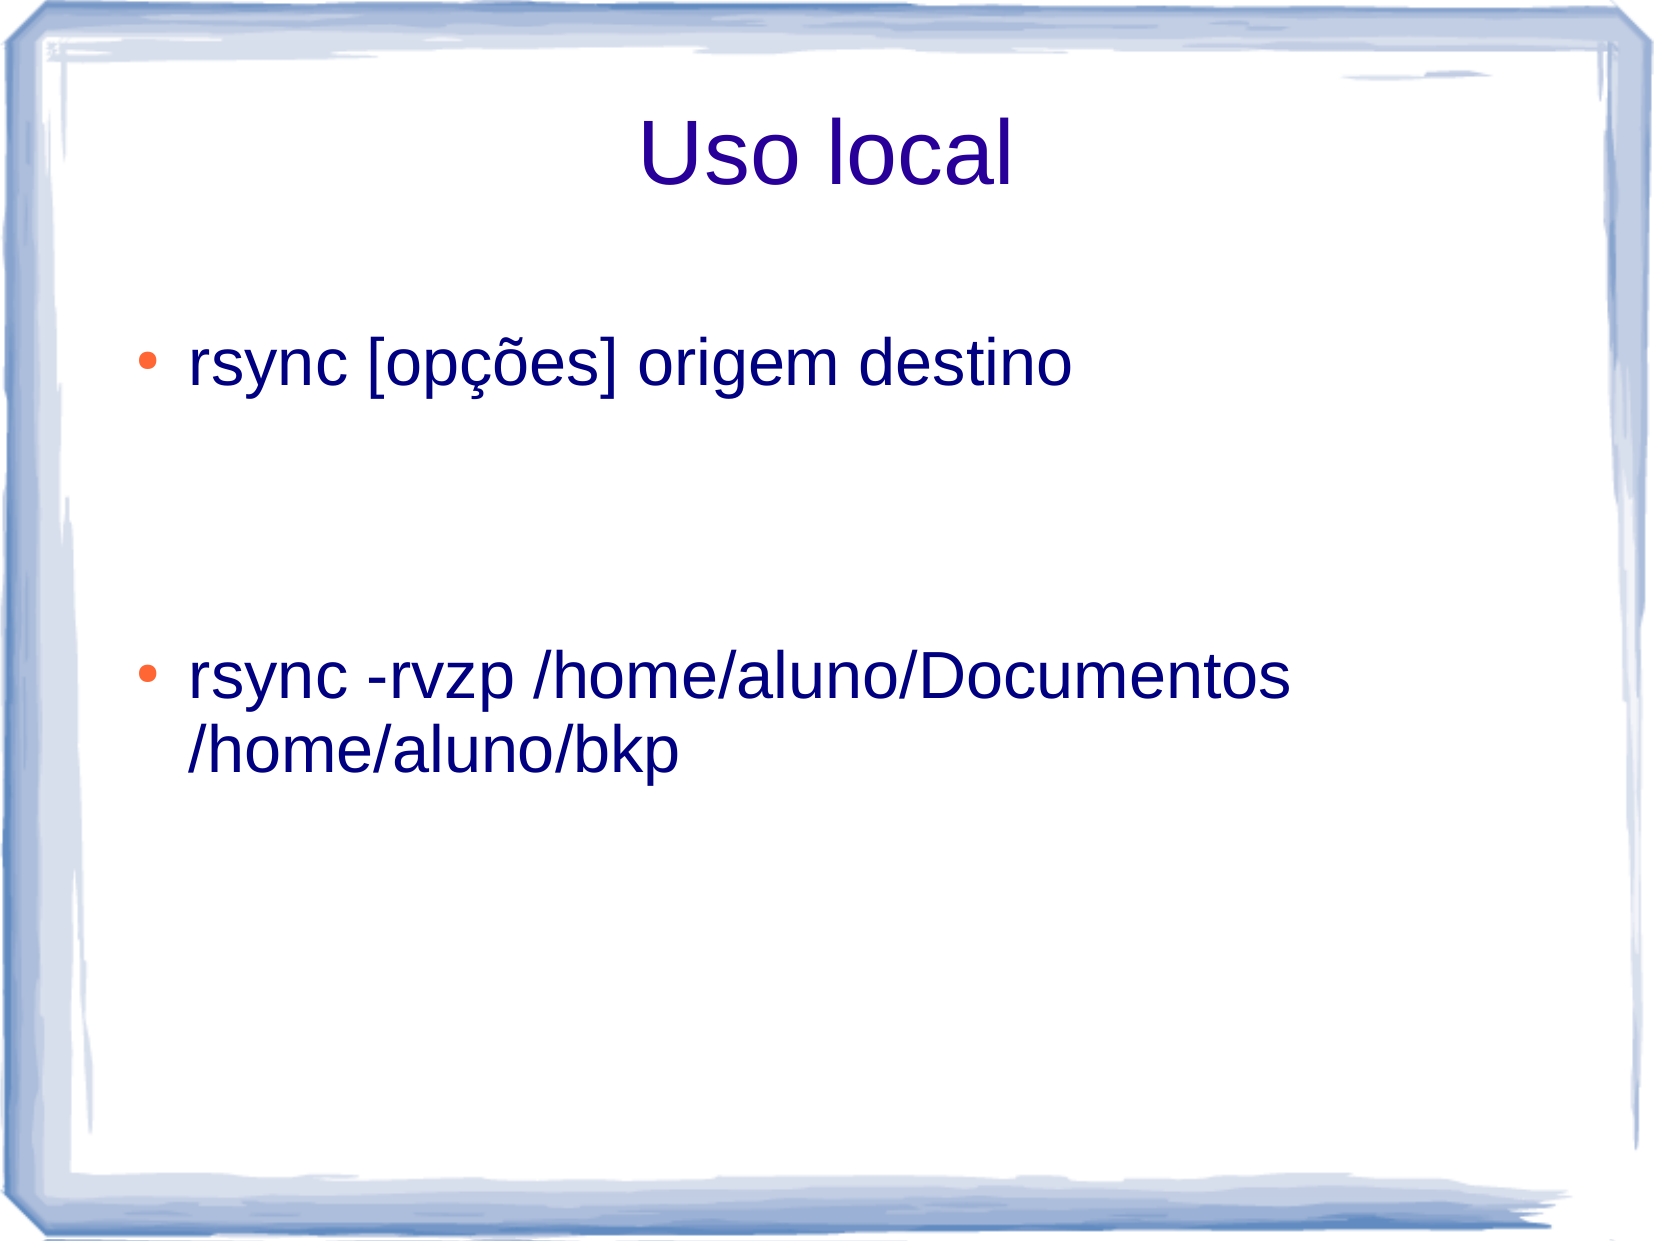

# Uso local
rsync [opções] origem destino
rsync -rvzp /home/aluno/Documentos /home/aluno/bkp